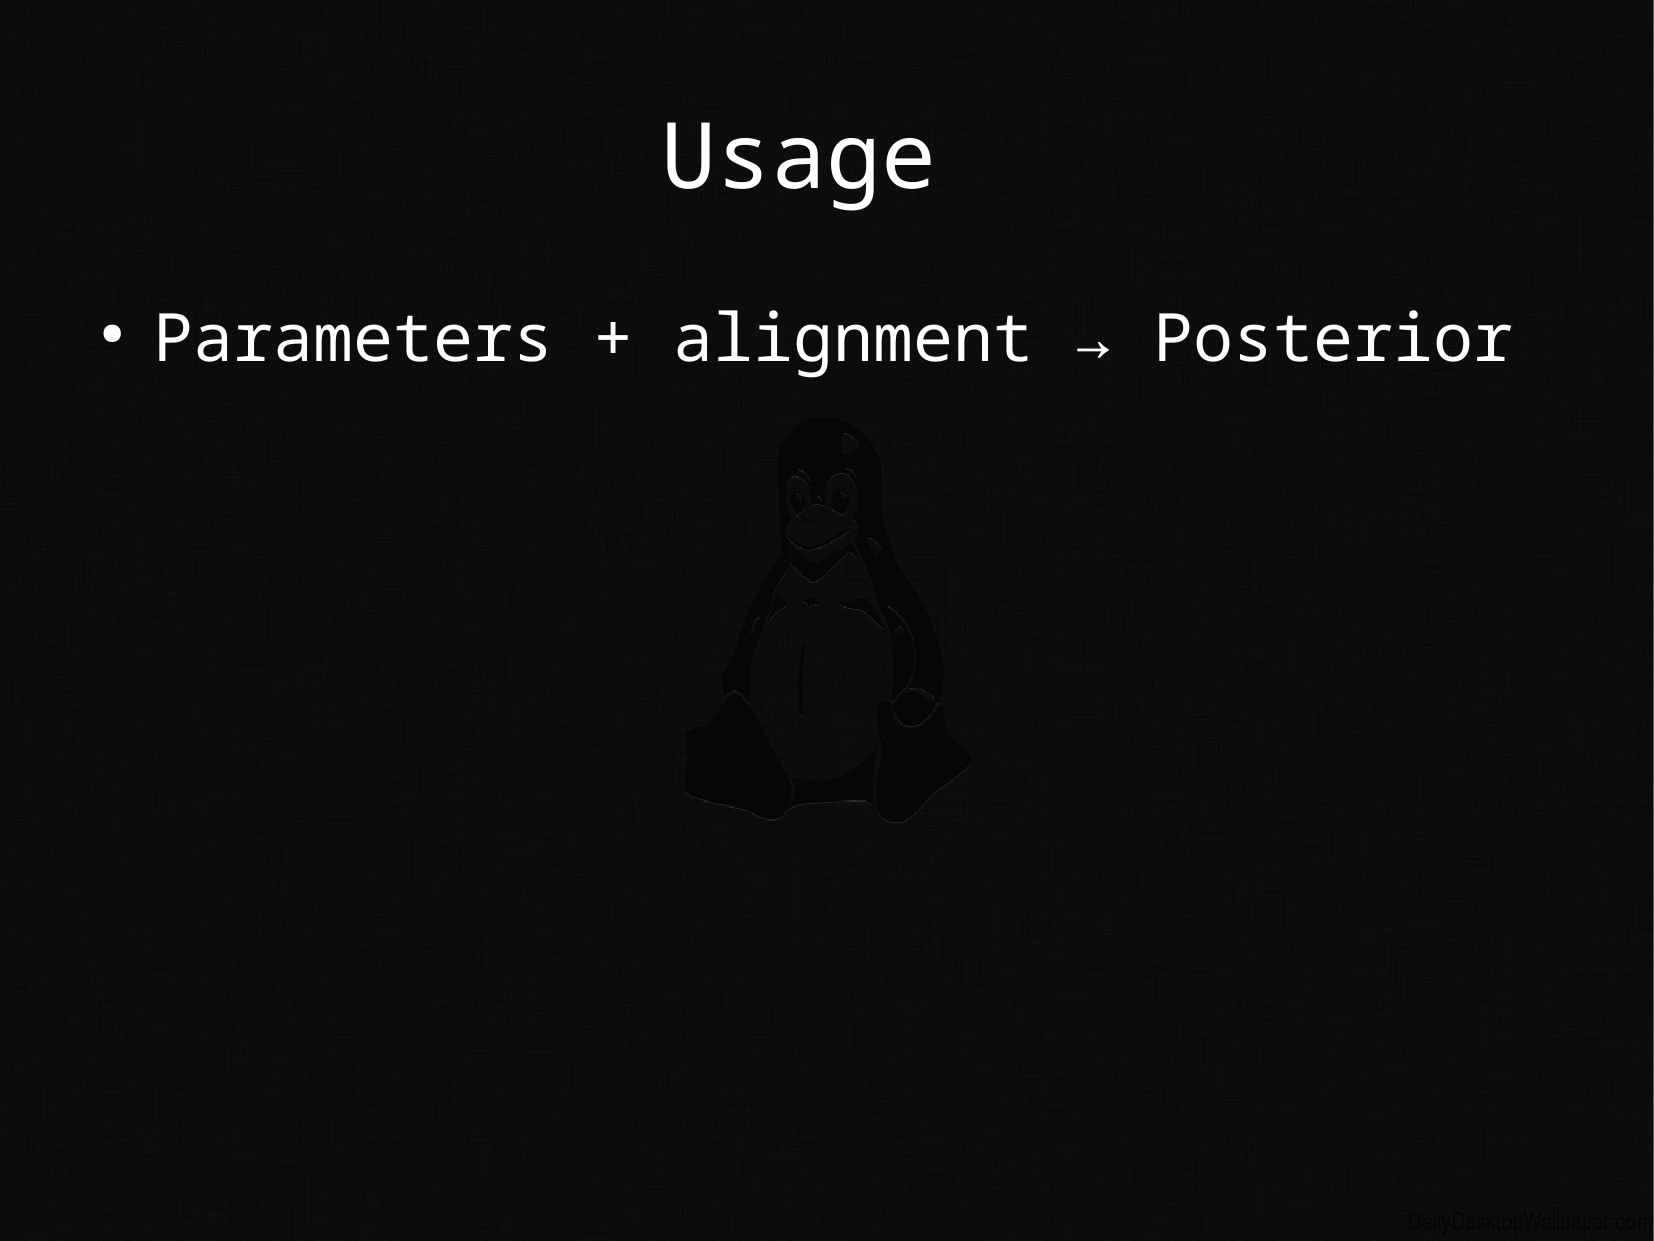

# Usage
Parameters + alignment → Posterior